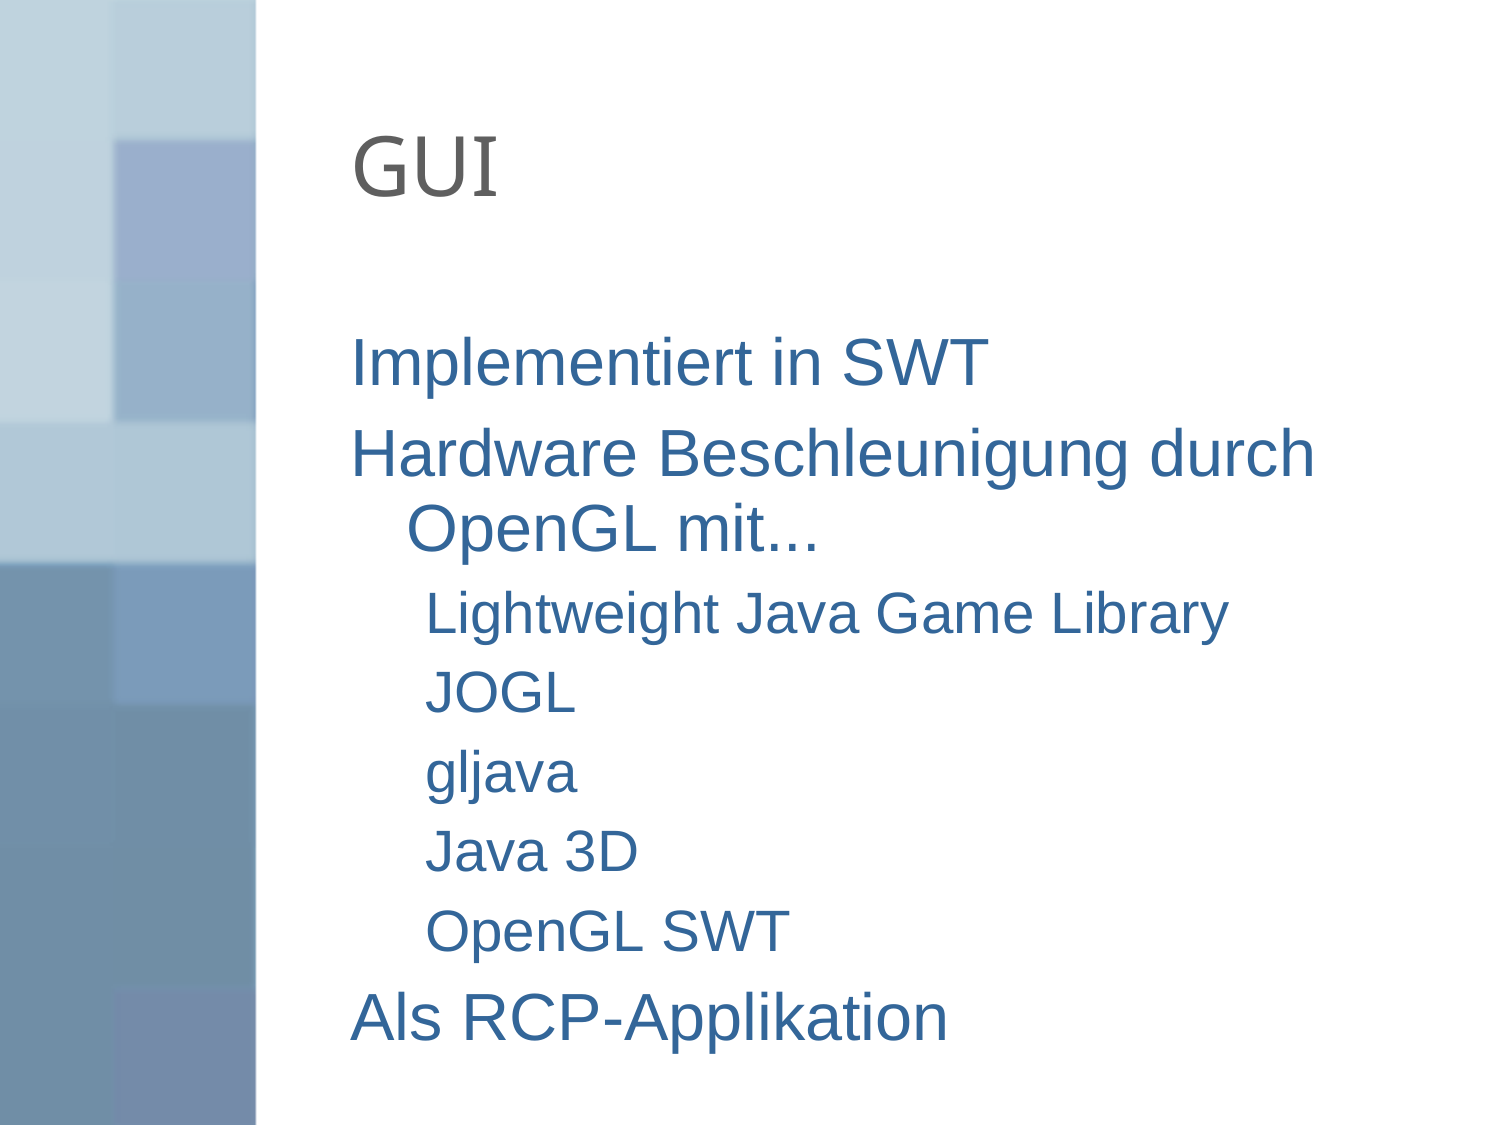

# GUI
Implementiert in SWT
Hardware Beschleunigung durch OpenGL mit...
Lightweight Java Game Library
JOGL
gljava
Java 3D
OpenGL SWT
Als RCP-Applikation